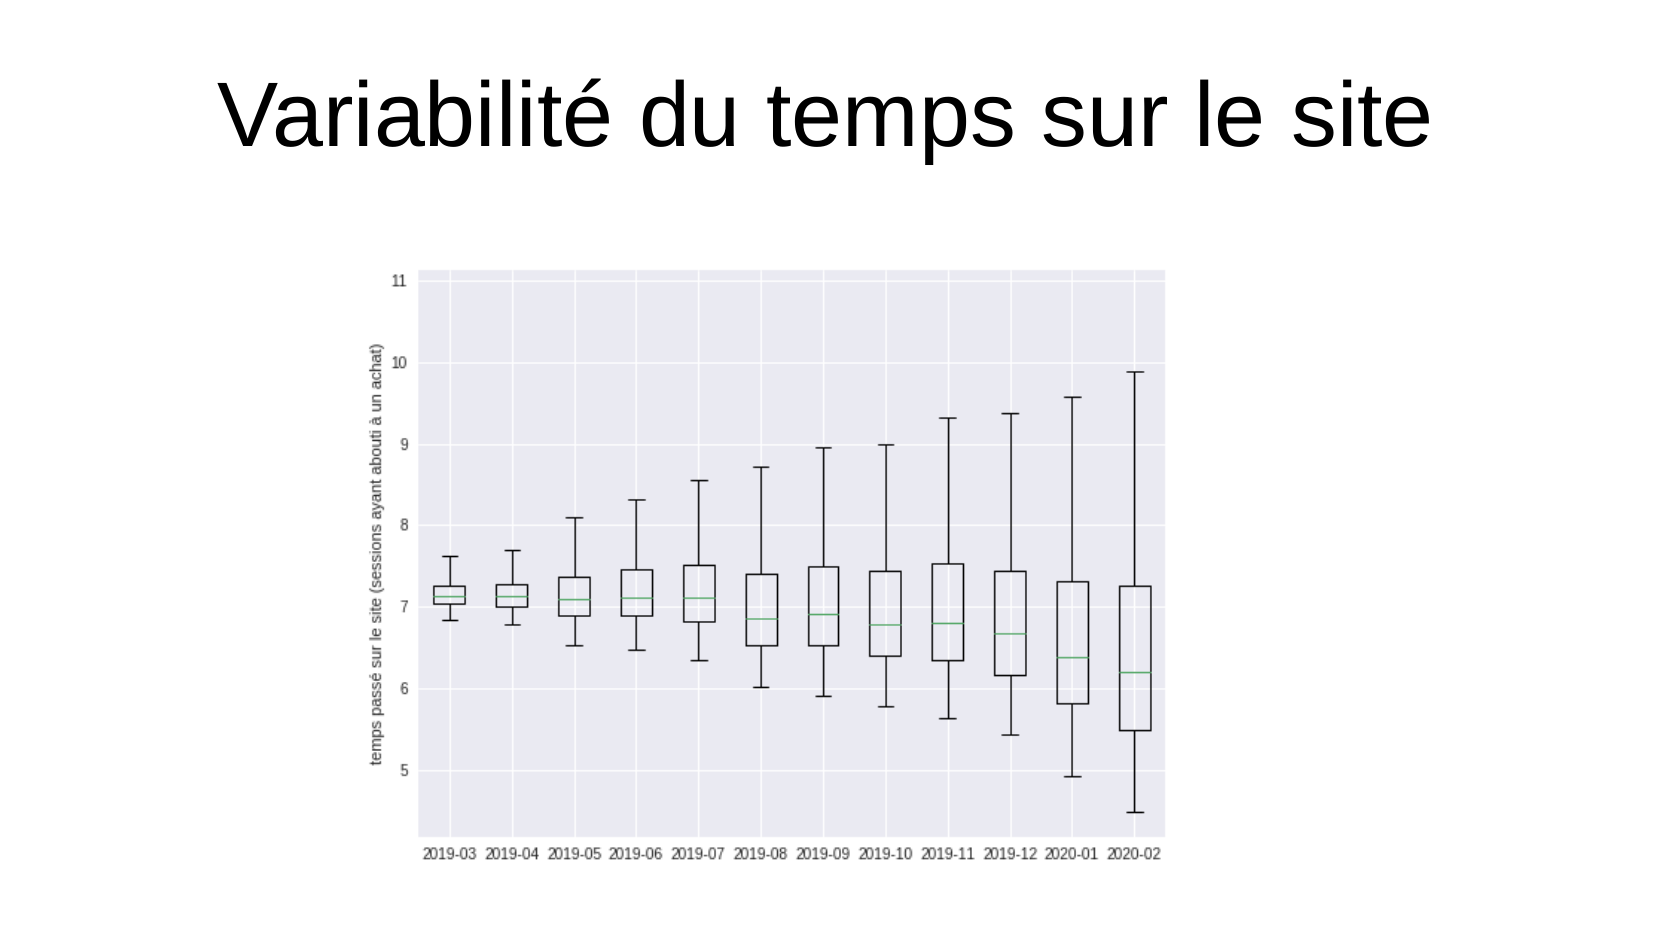

# Variabilité du temps sur le site